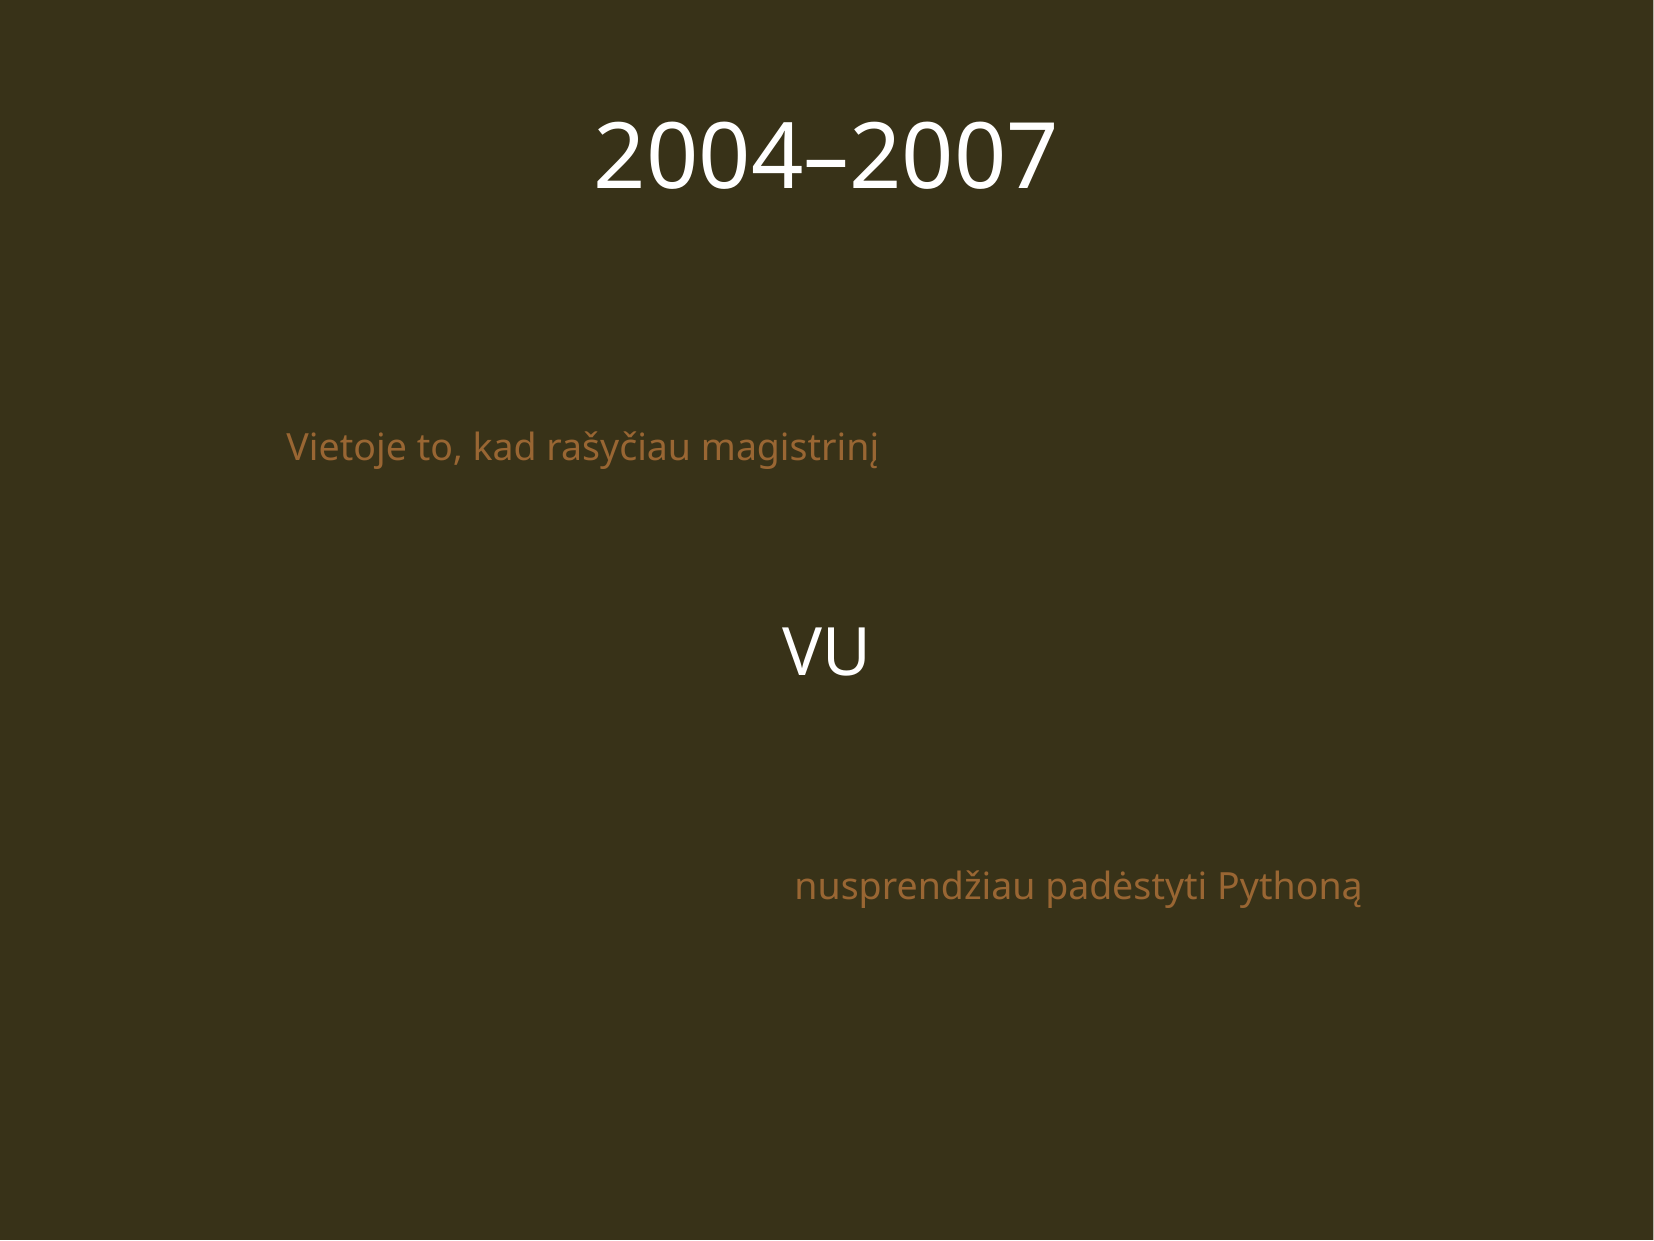

# 2004–2007
VU
Vietoje to, kad rašyčiau magistrinį
nusprendžiau padėstyti Pythoną